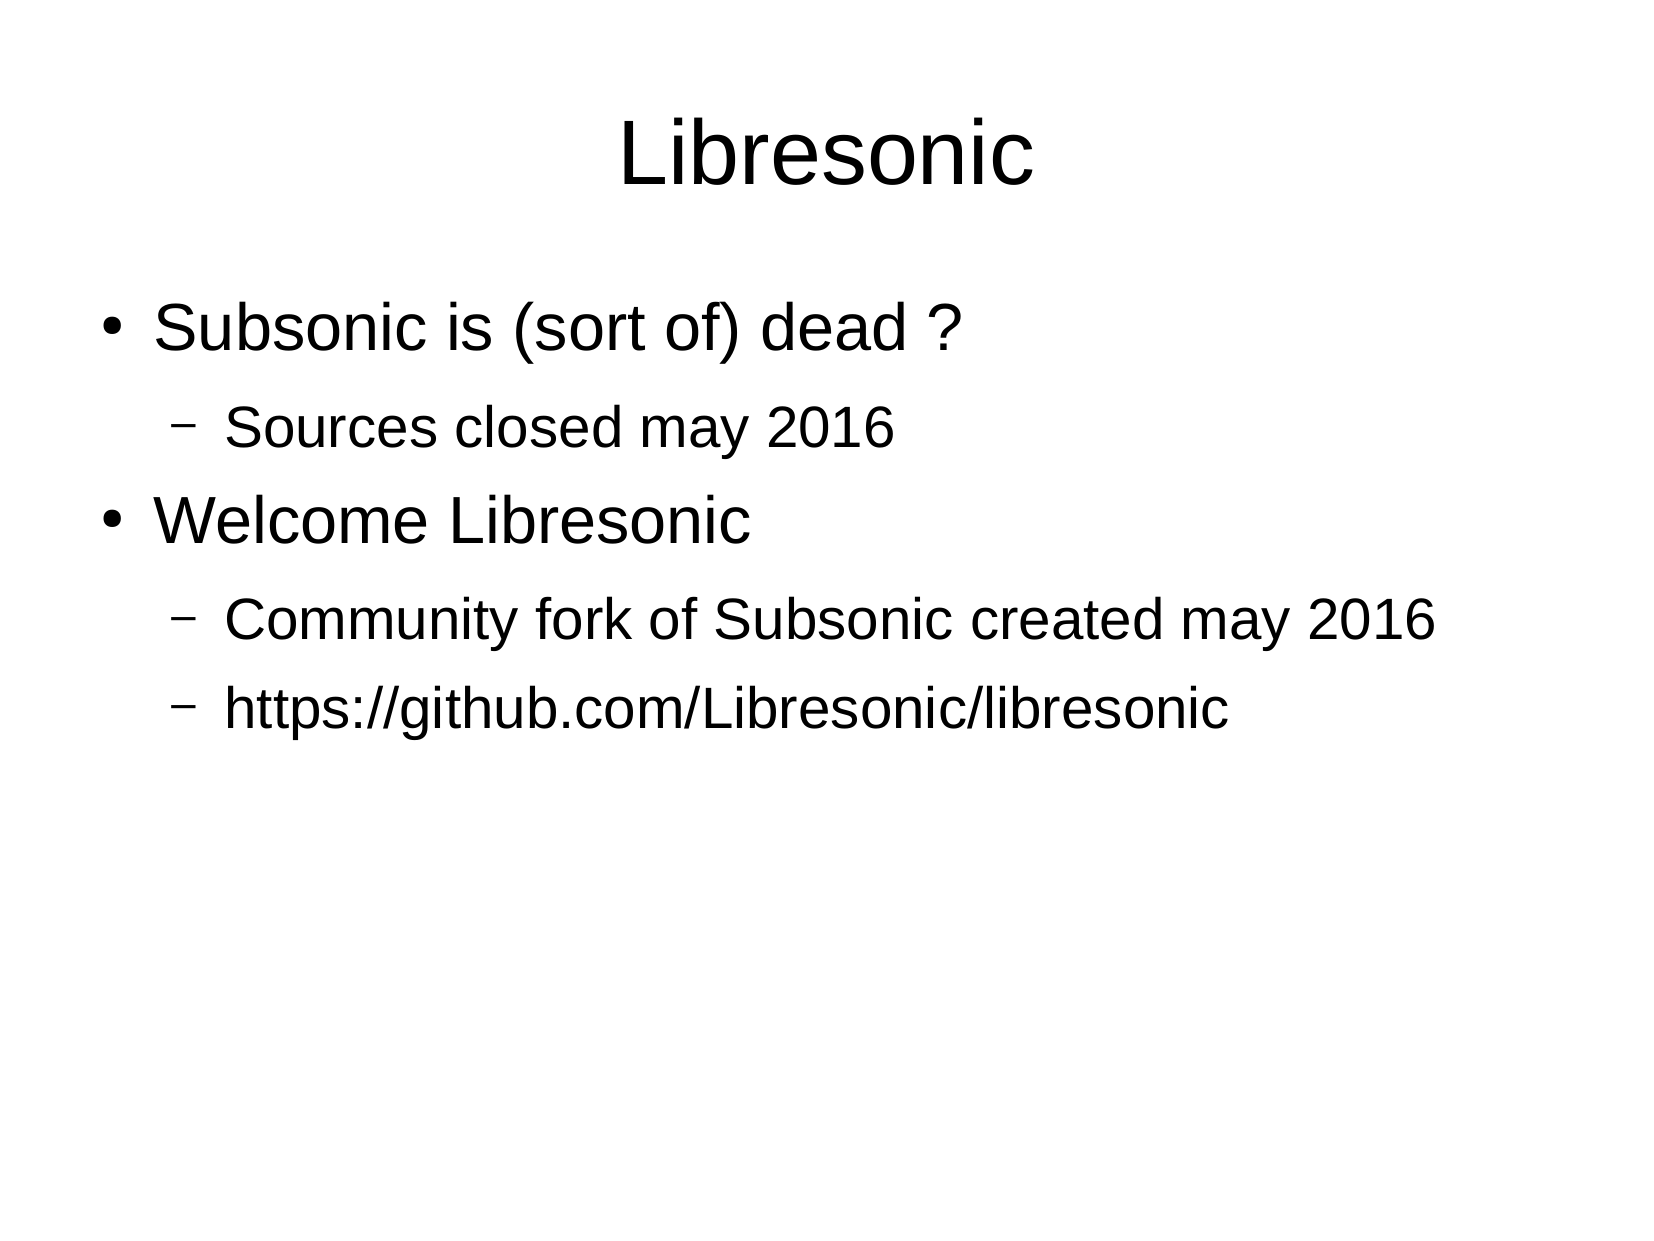

# Libresonic
Subsonic is (sort of) dead ?
Sources closed may 2016
Welcome Libresonic
Community fork of Subsonic created may 2016
https://github.com/Libresonic/libresonic